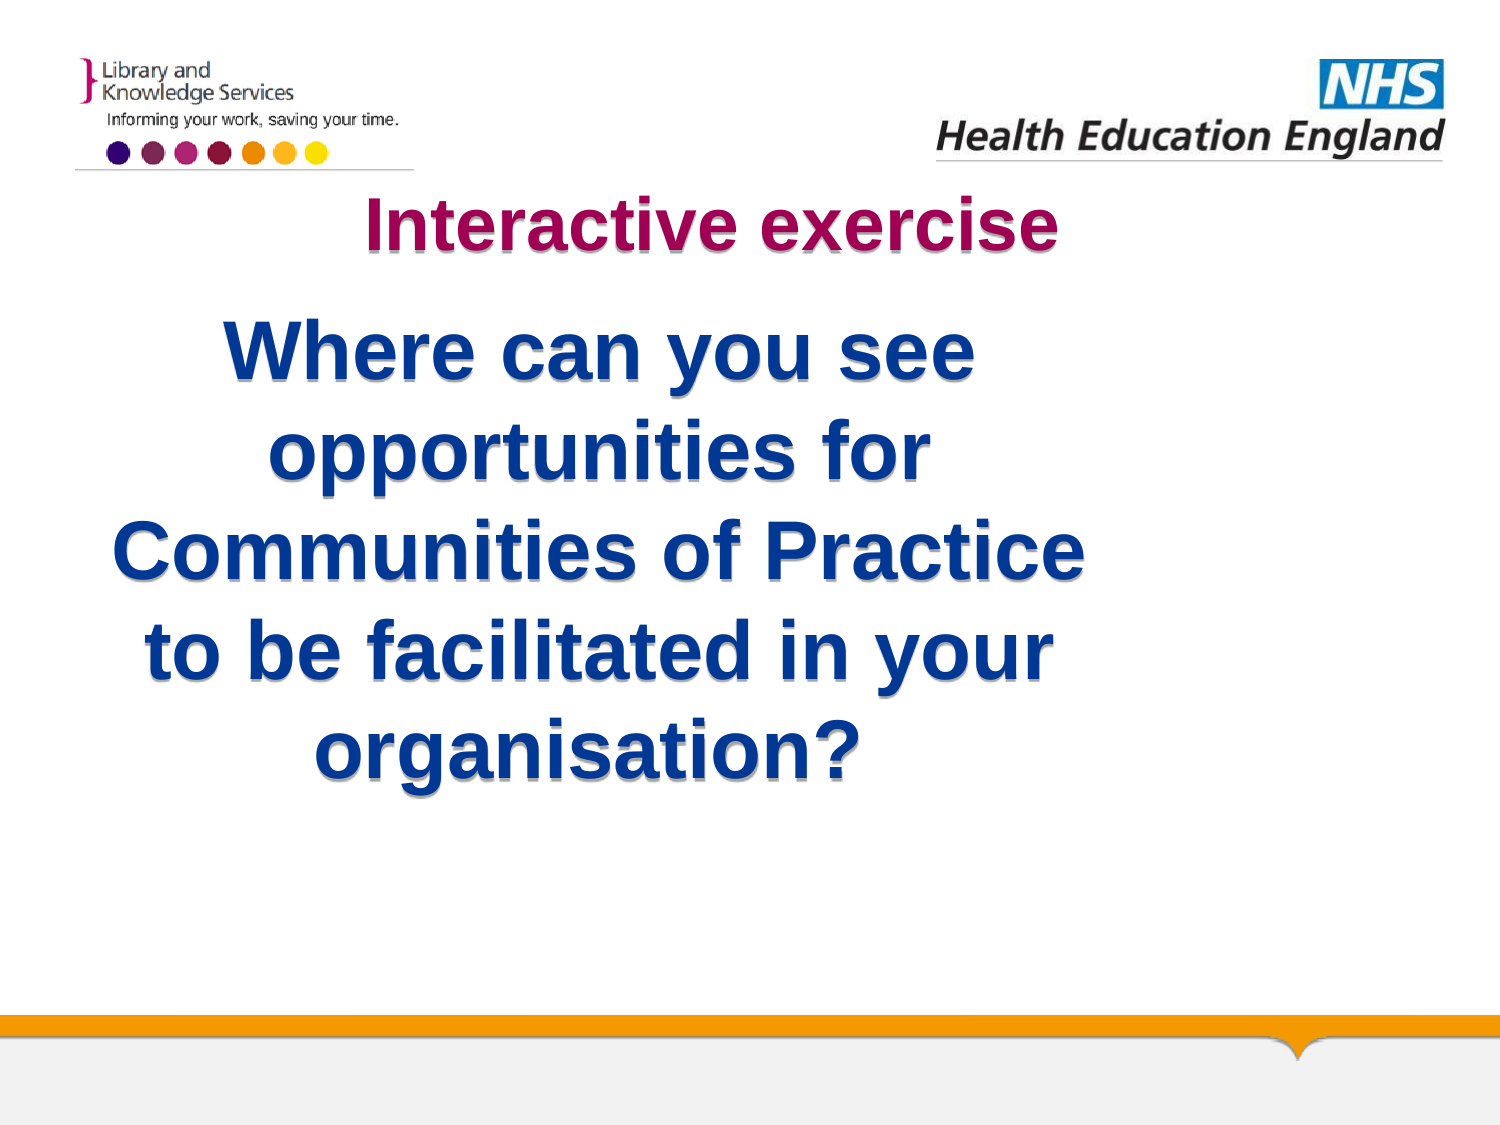

# Interactive exercise
Where can you see opportunities for Communities of Practice to be facilitated in your organisation?